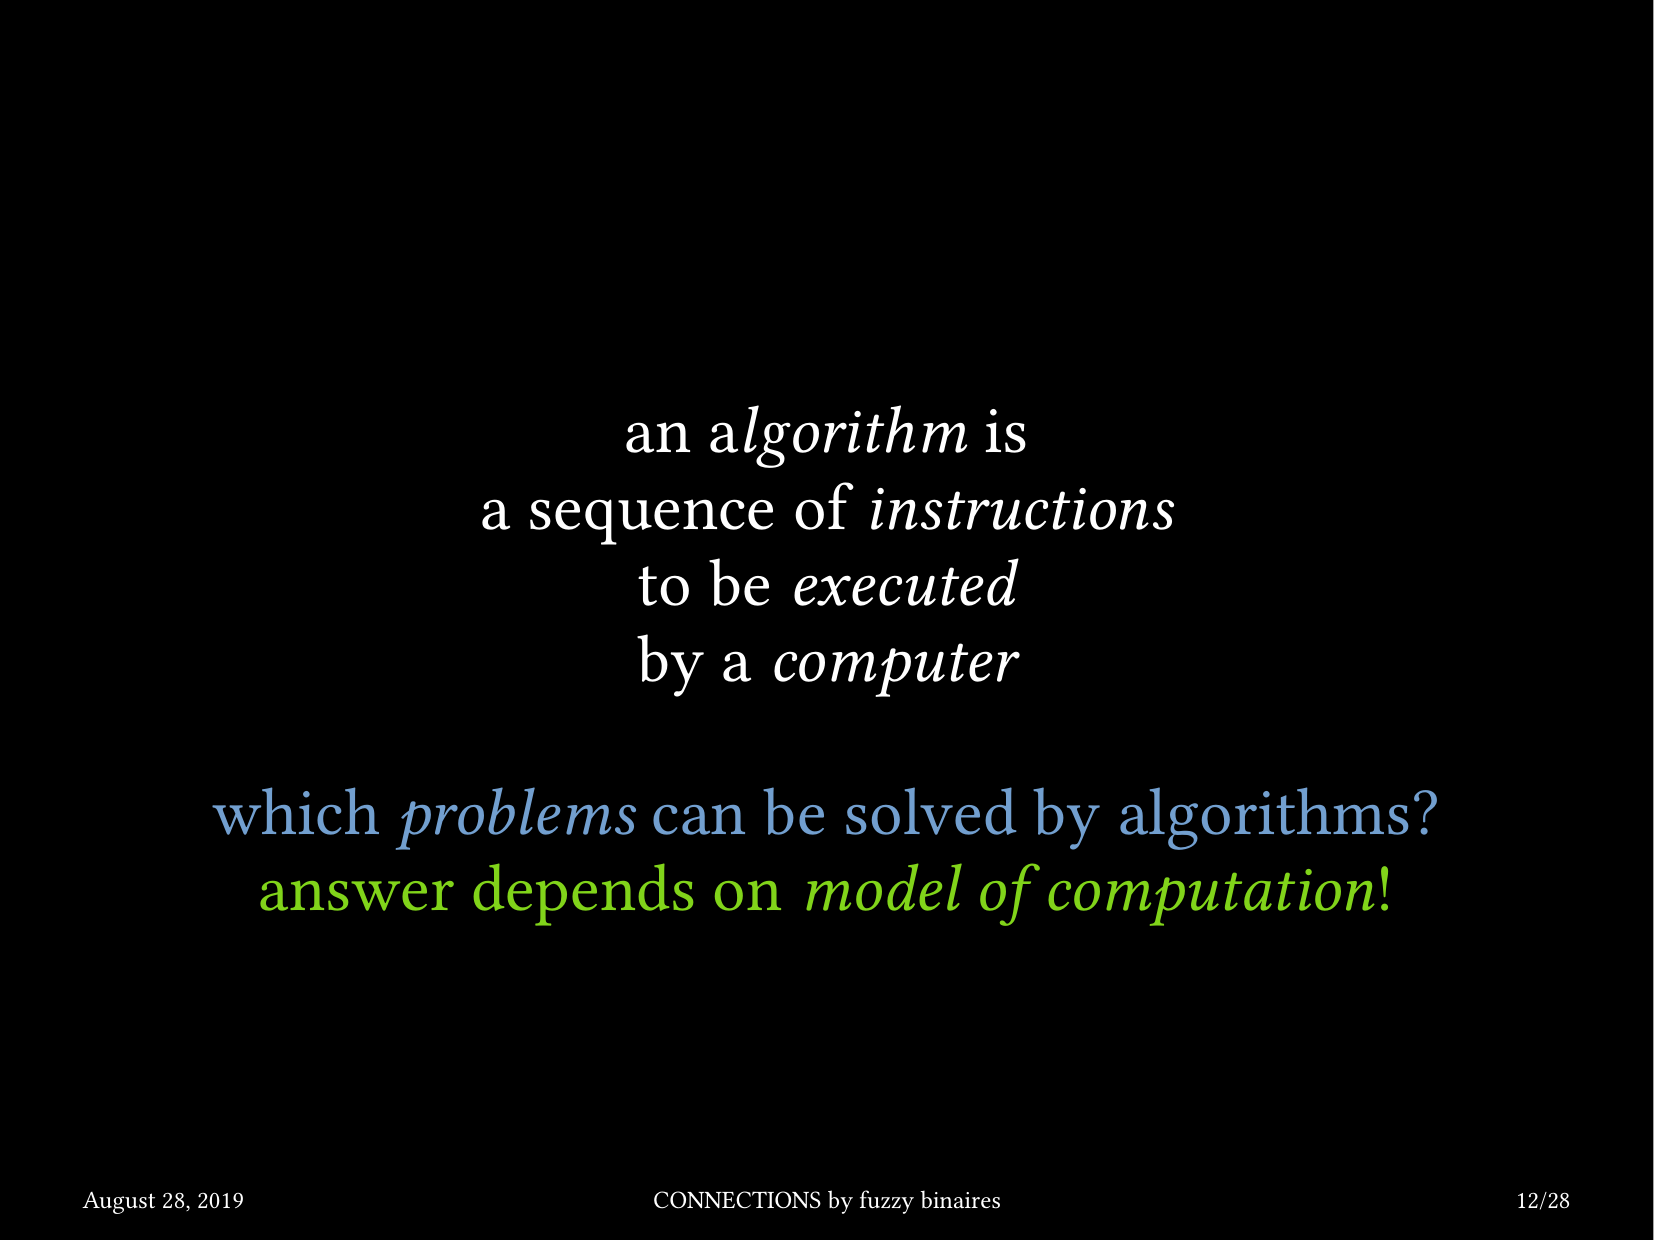

#
an algorithm is
a sequence of instructions
to be executed
by a computer
which problems can be solved by algorithms?
answer depends on model of computation!
12